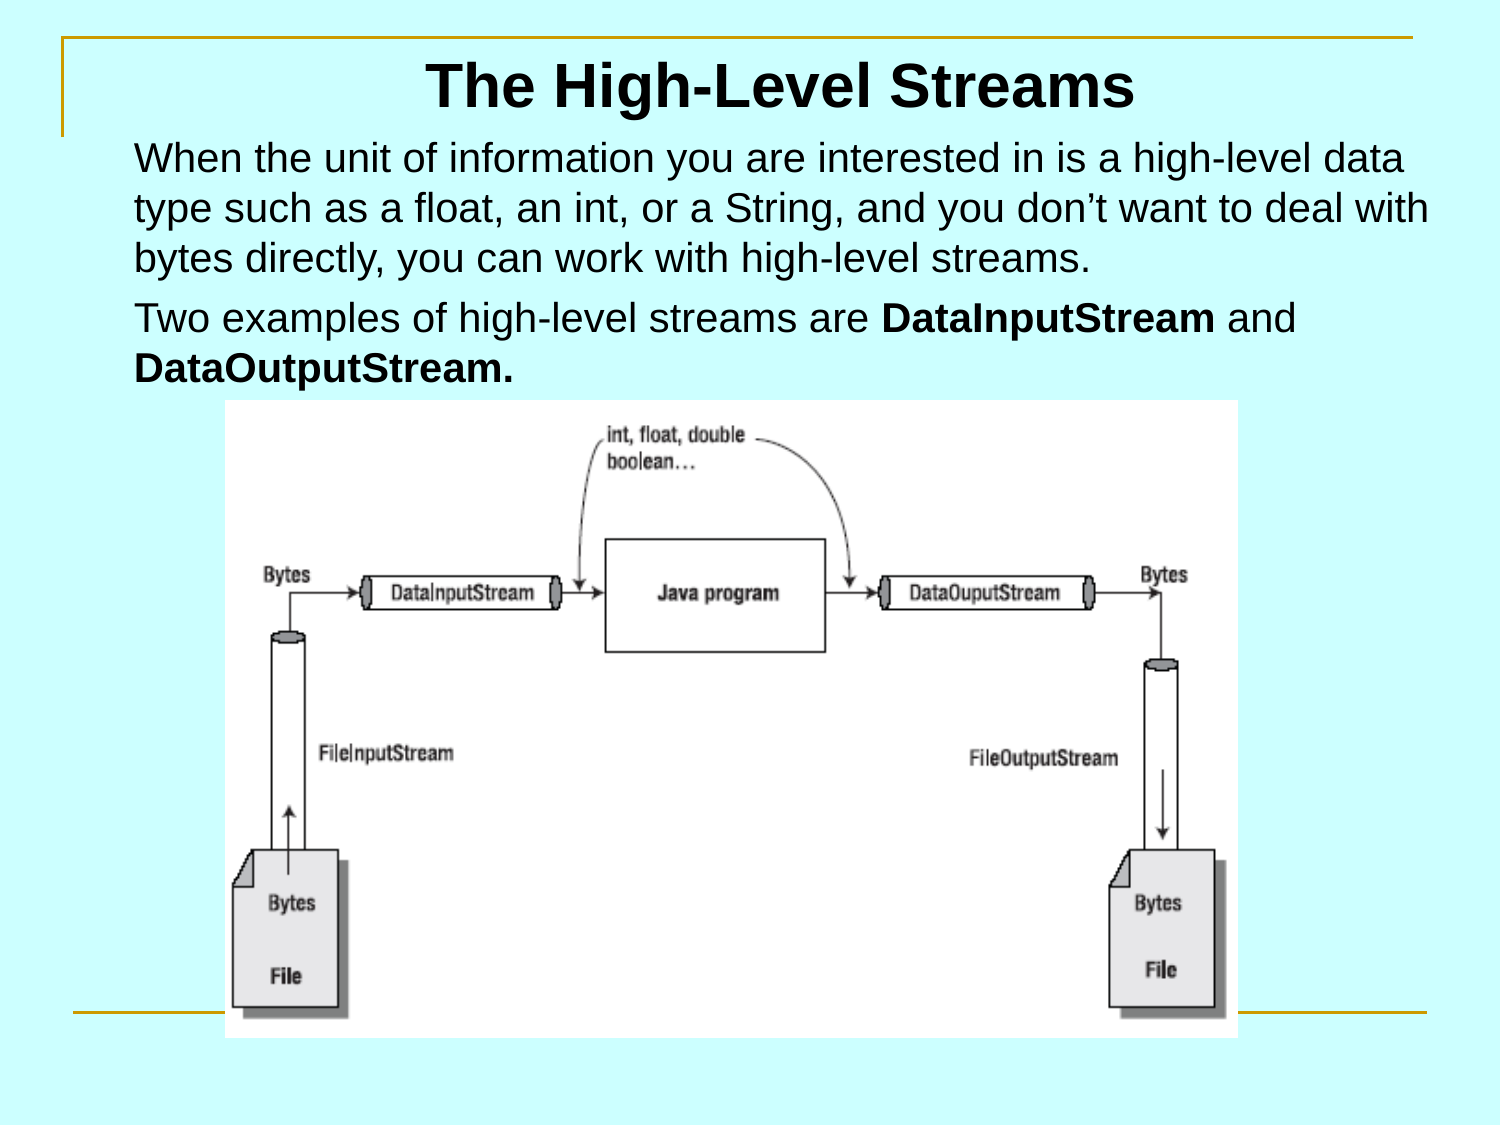

# The High-Level Streams
	When the unit of information you are interested in is a high-level data type such as a float, an int, or a String, and you don’t want to deal with bytes directly, you can work with high-level streams.
	Two examples of high-level streams are DataInputStream and DataOutputStream.